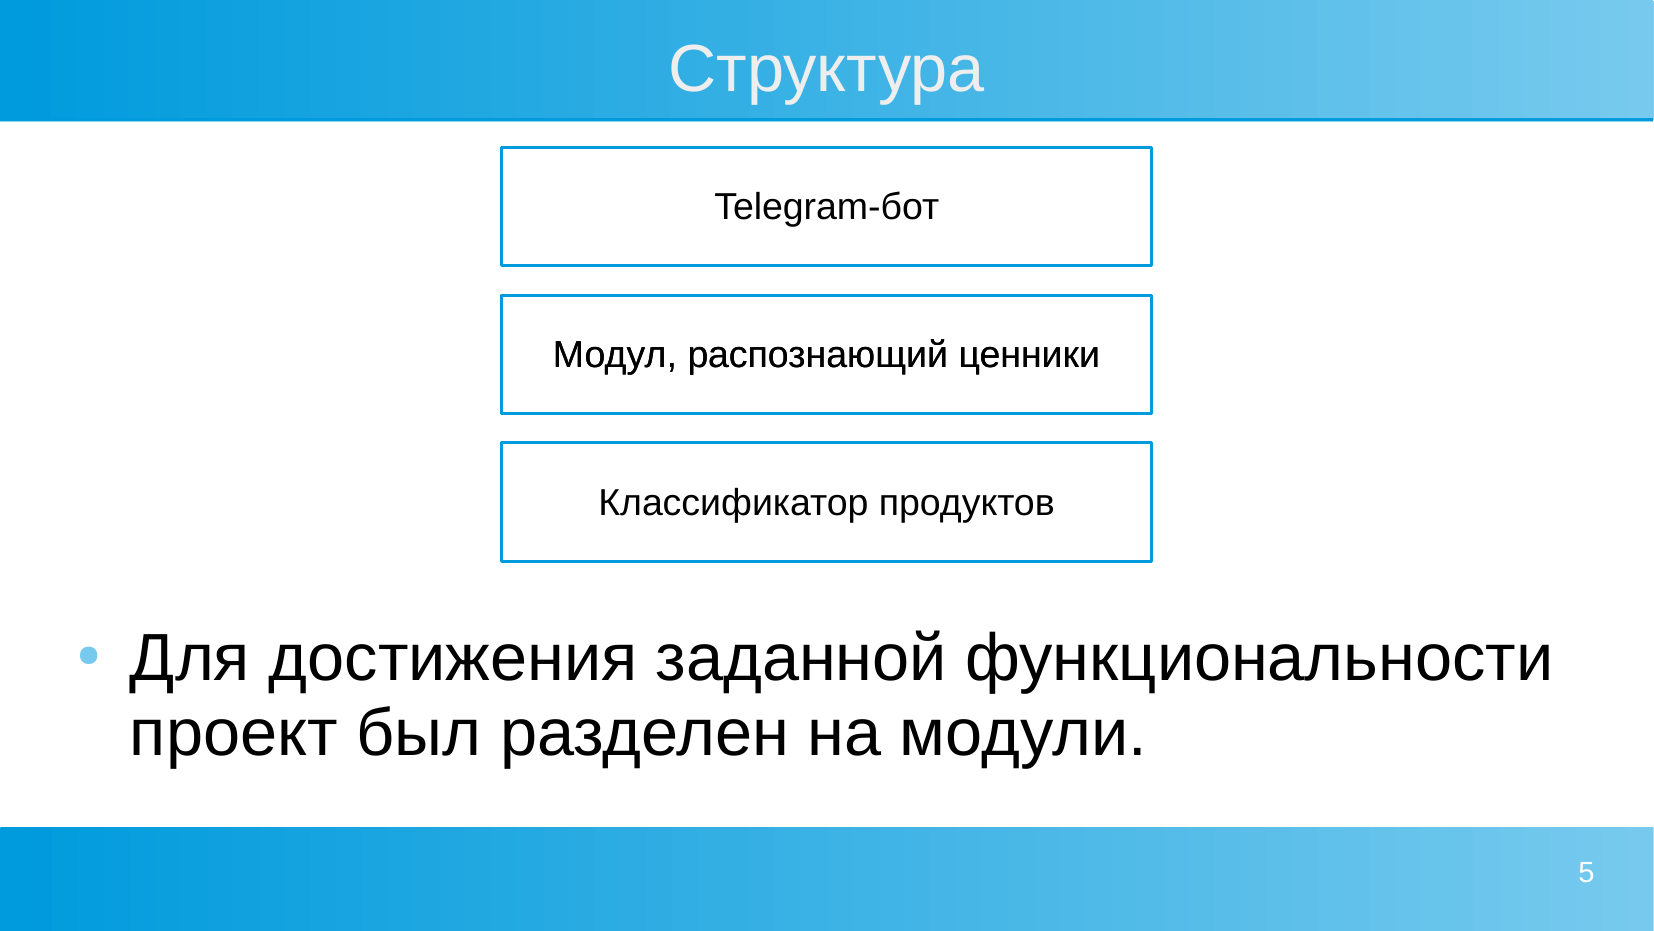

# Структура
Telegram-бот
Модул, распознающий ценники
Модул, распознающий ценники
Классификатор продуктов
Для достижения заданной функциональности проект был разделен на модули.
5